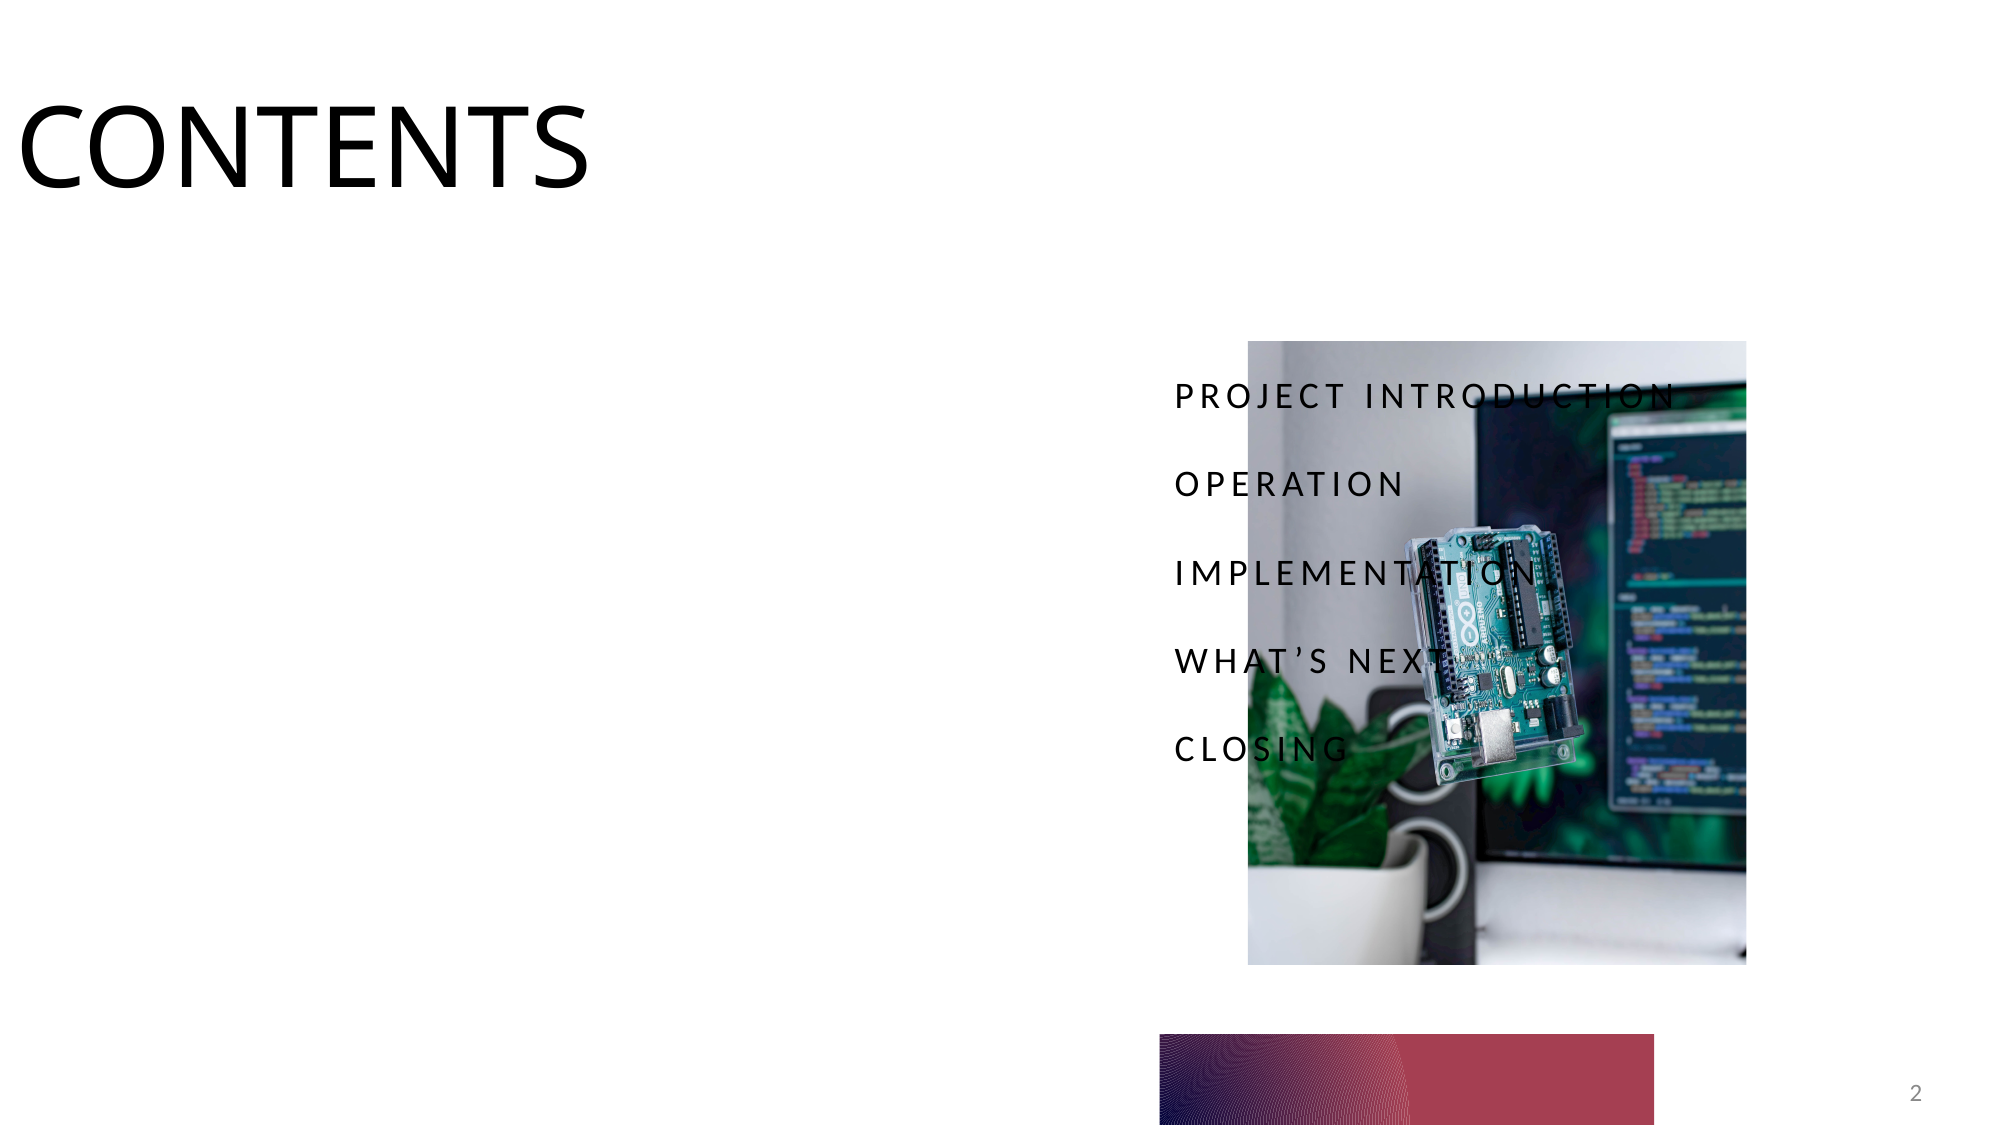

# Contents
PROJECT INTRODUCTION
OPERATION
IMPLEMENTATION
WHAT’S NEXT
CLOSING